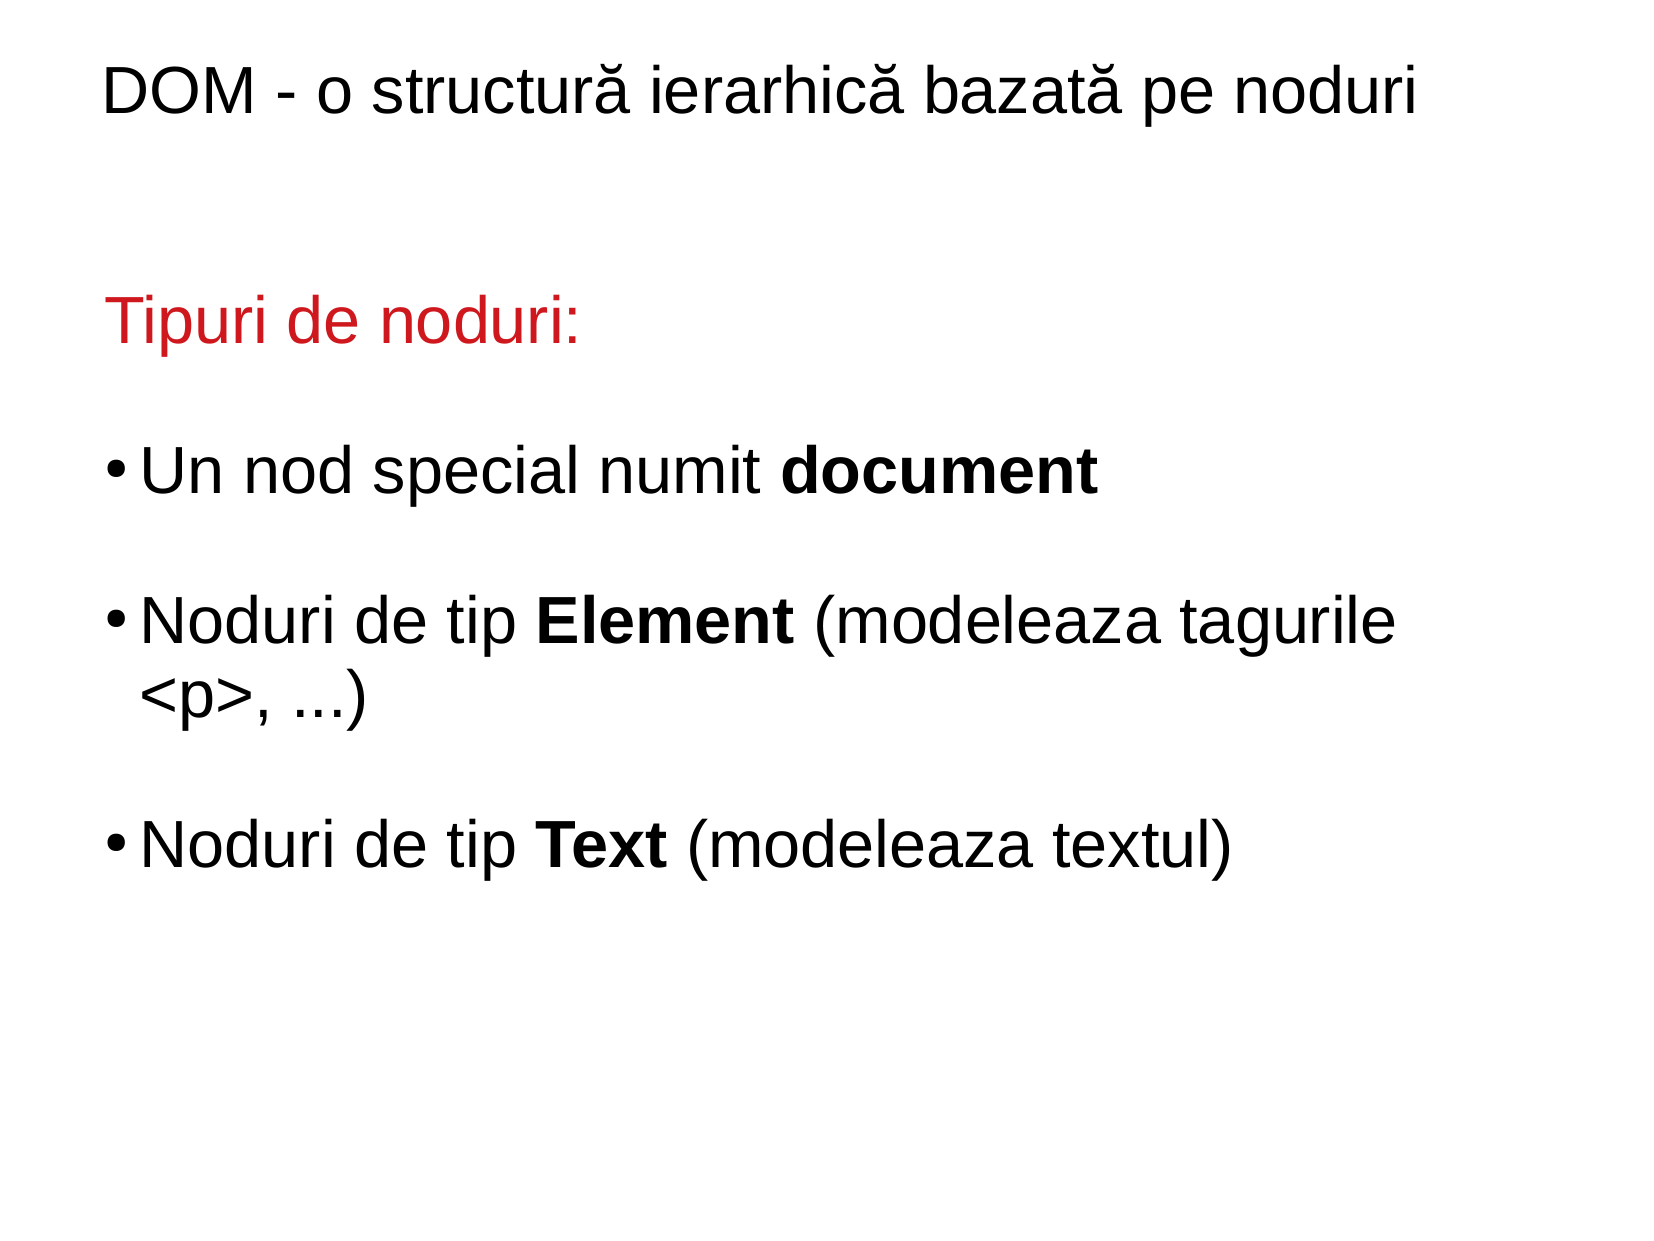

DOM - o structură ierarhică bazată pe noduri
Tipuri de noduri:
Un nod special numit document
Noduri de tip Element (modeleaza tagurile <p>, ...)
Noduri de tip Text (modeleaza textul)